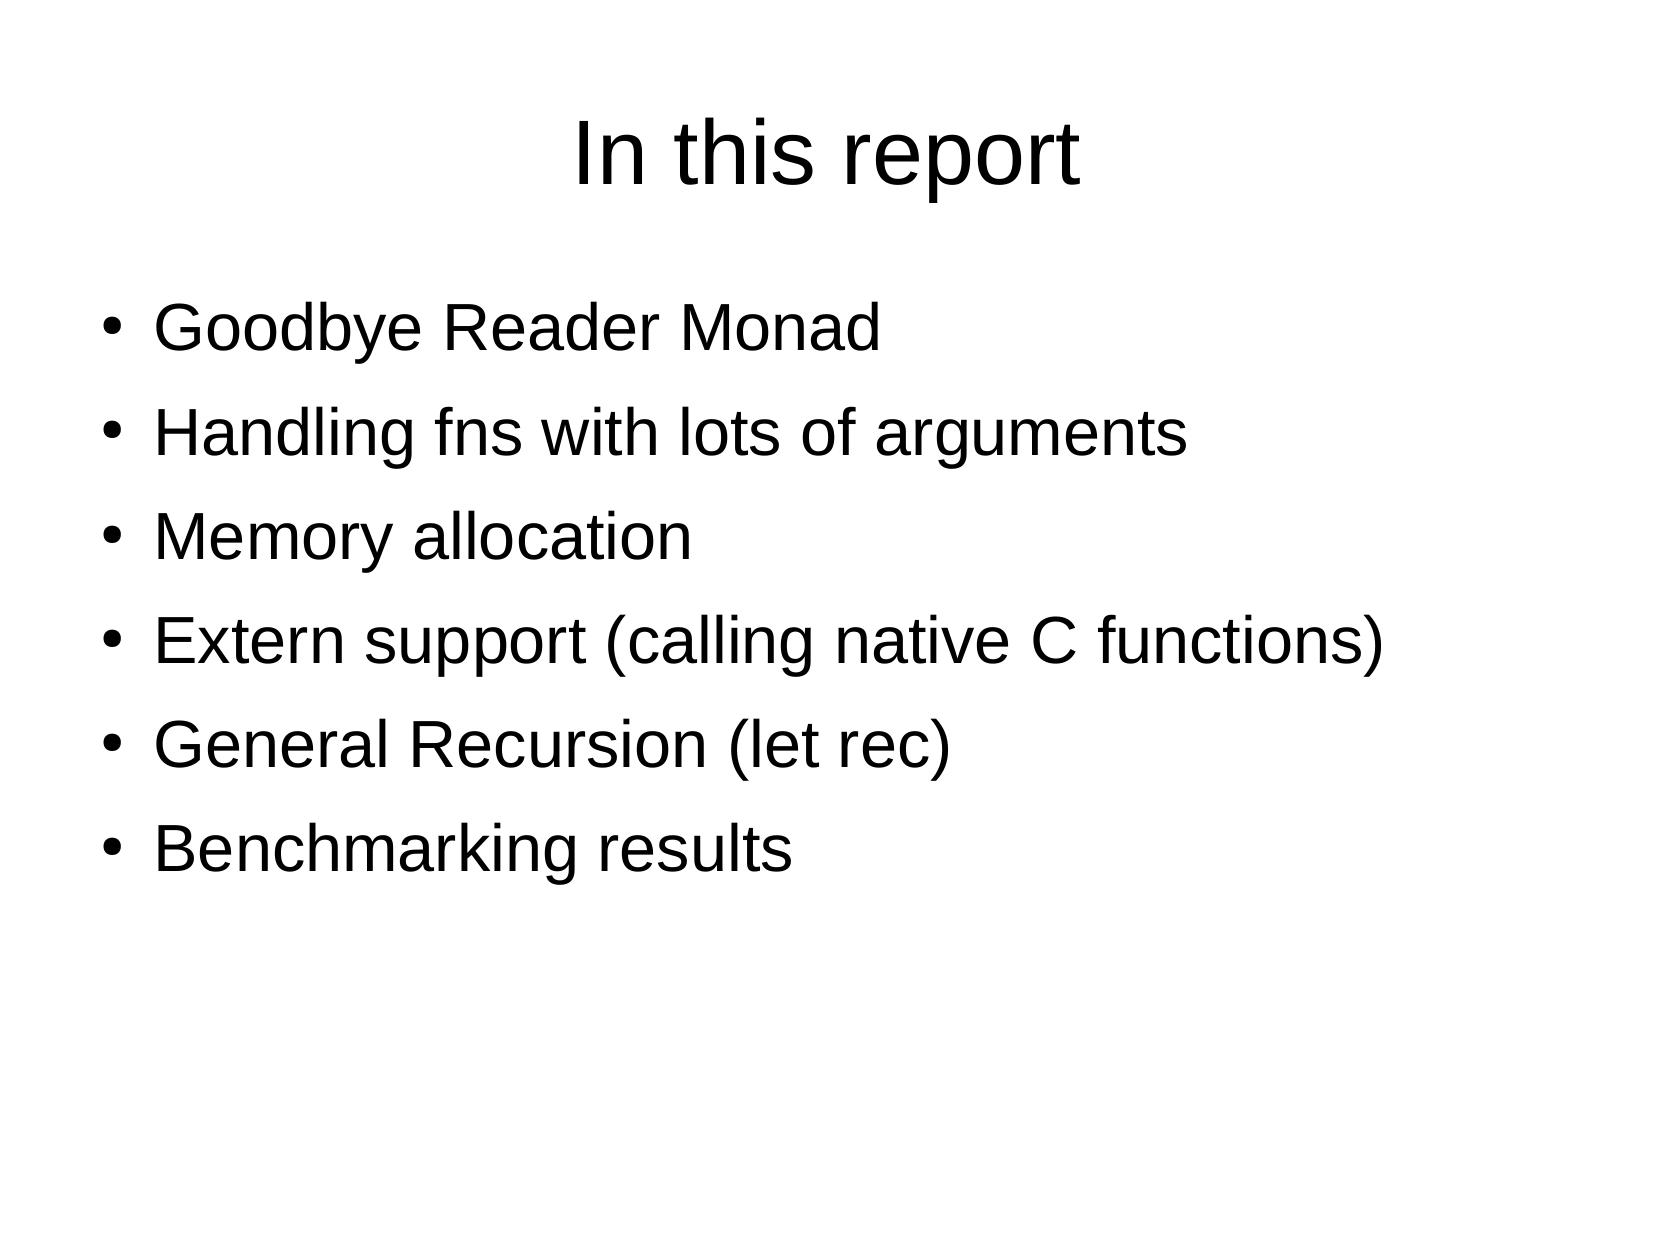

# In this report
Goodbye Reader Monad
Handling fns with lots of arguments
Memory allocation
Extern support (calling native C functions)
General Recursion (let rec)
Benchmarking results